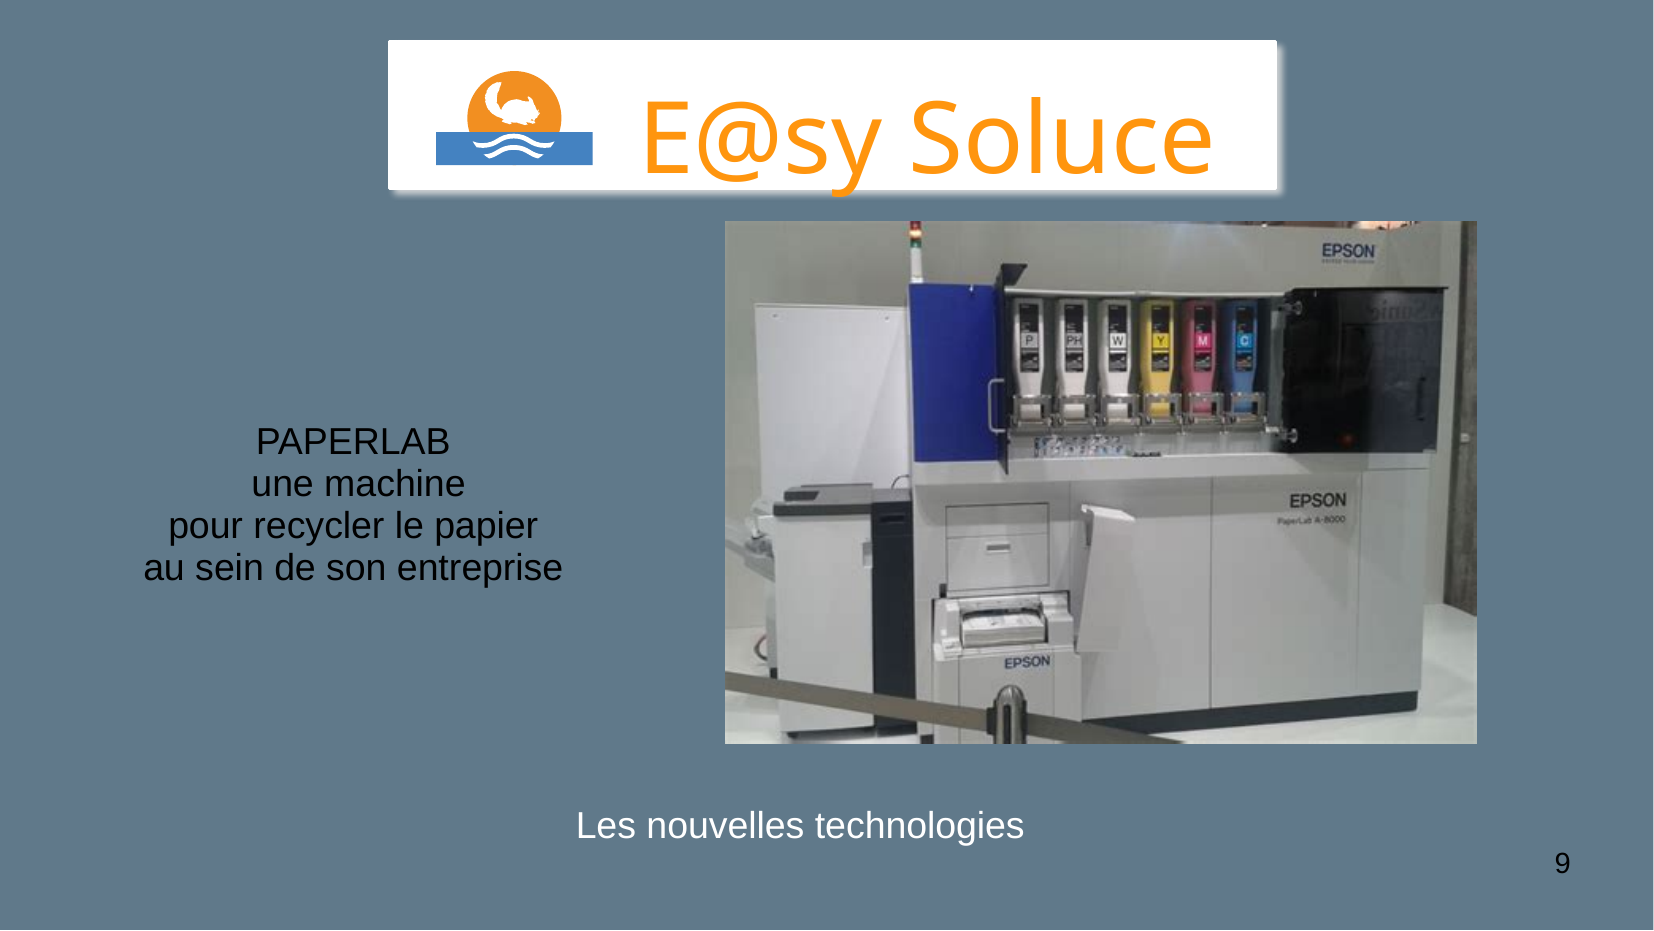

PAPERLAB
 une machine
pour recycler le papier
 au sein de son entreprise
Les nouvelles technologies
9